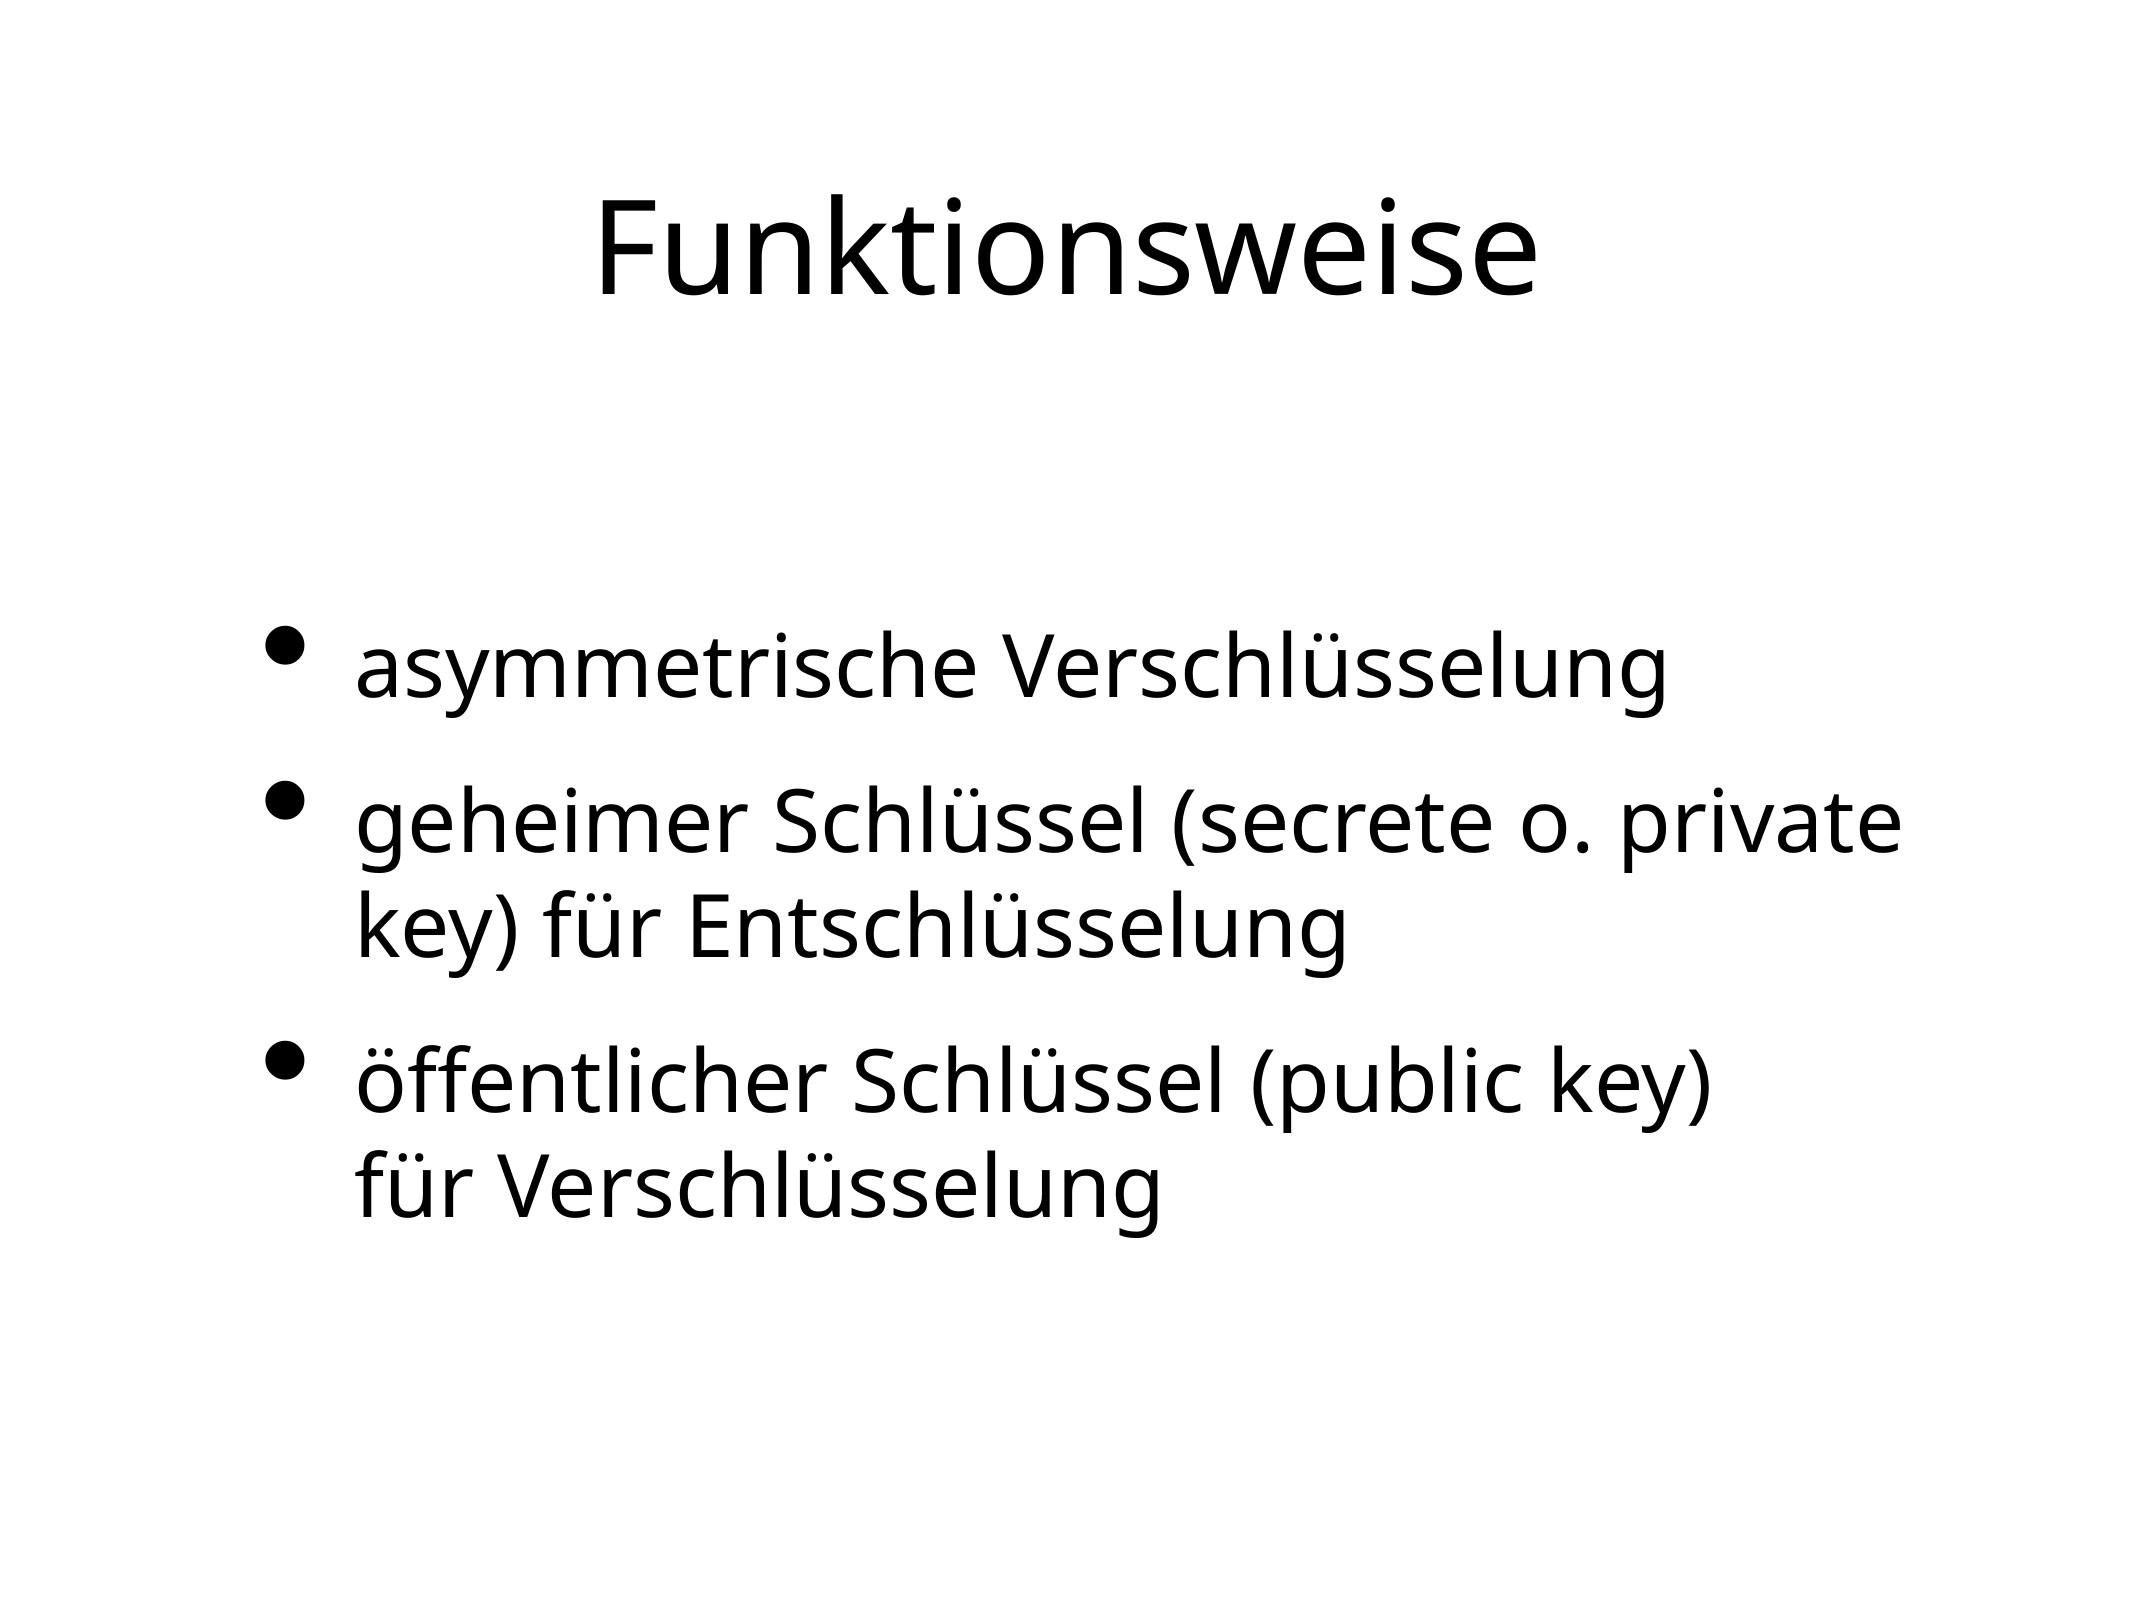

# Funktionsweise
asymmetrische Verschlüsselung
geheimer Schlüssel (secrete o. private key) für Entschlüsselung
öffentlicher Schlüssel (public key)
für Verschlüsselung